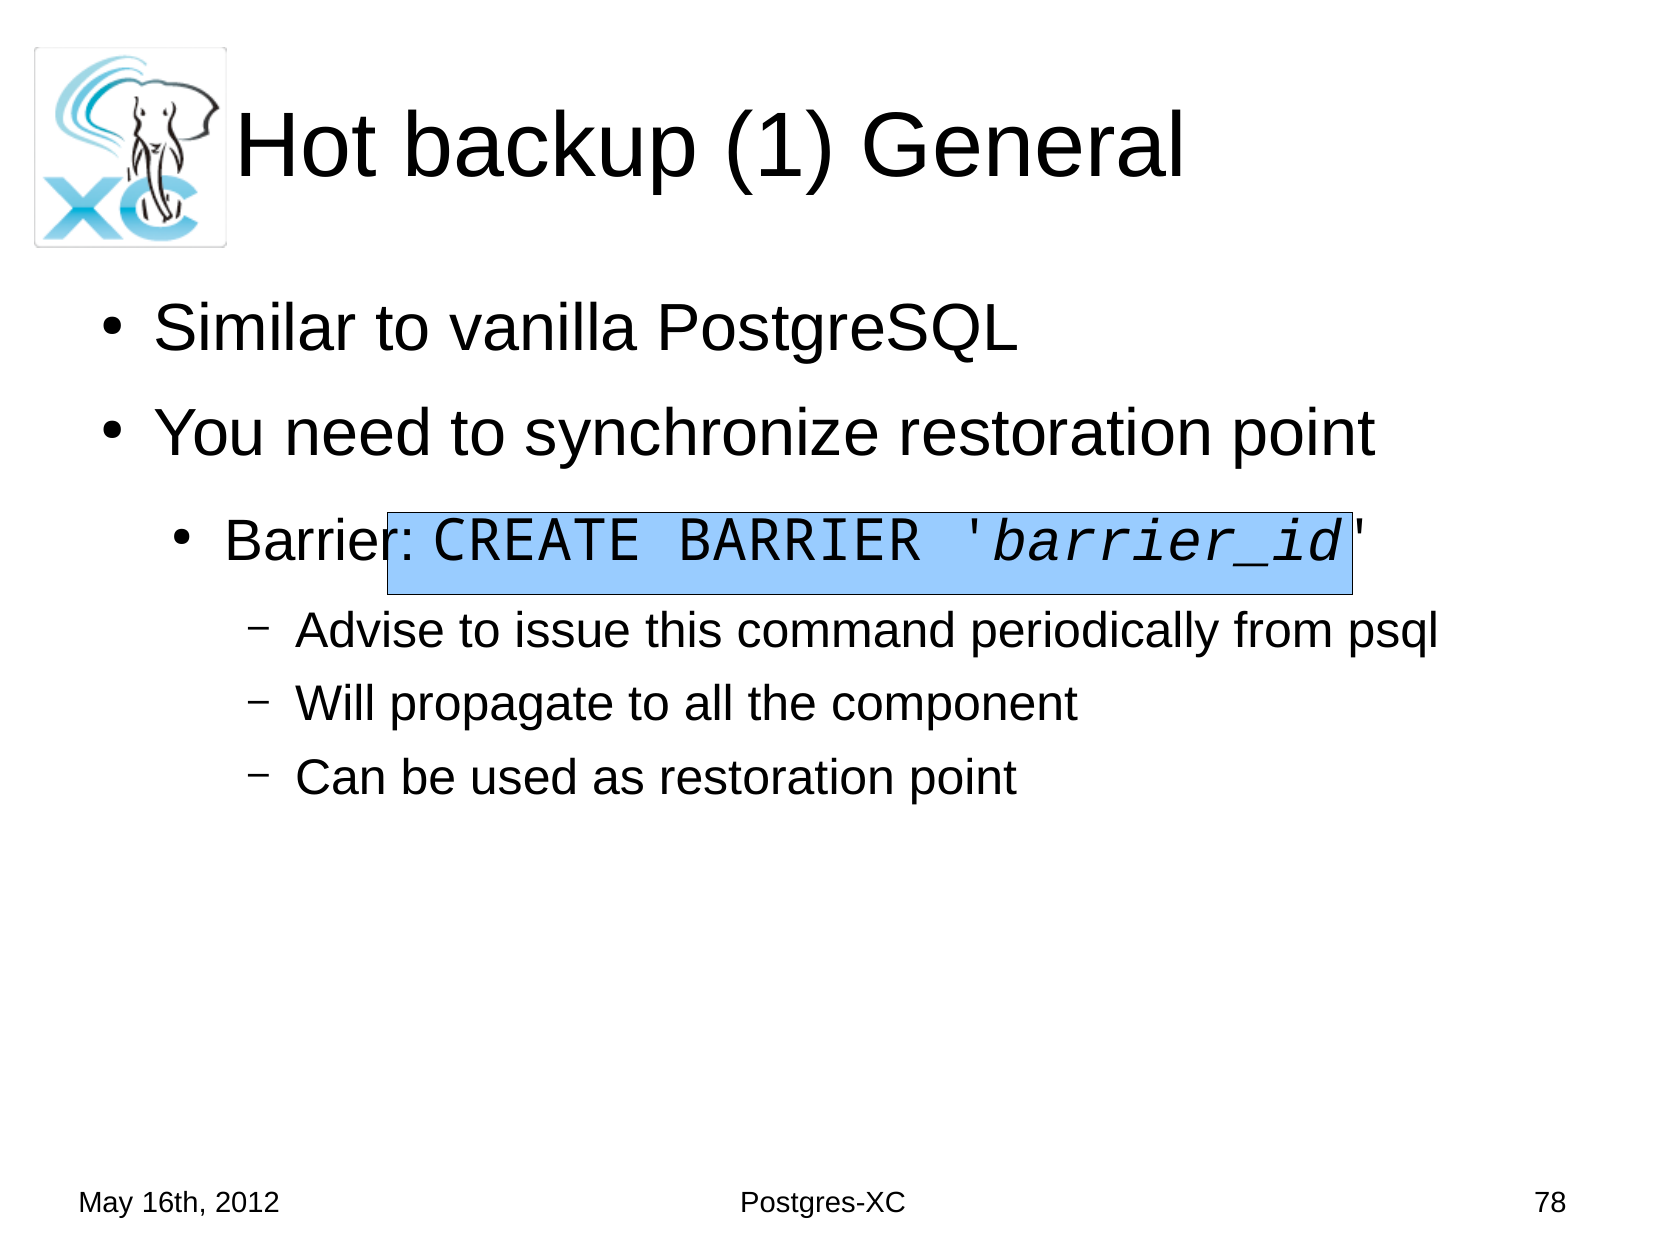

# Hot backup (1) General
Similar to vanilla PostgreSQL
You need to synchronize restoration point
Barrier: CREATE BARRIER 'barrier_id'
Advise to issue this command periodically from psql
Will propagate to all the component
Can be used as restoration point
78